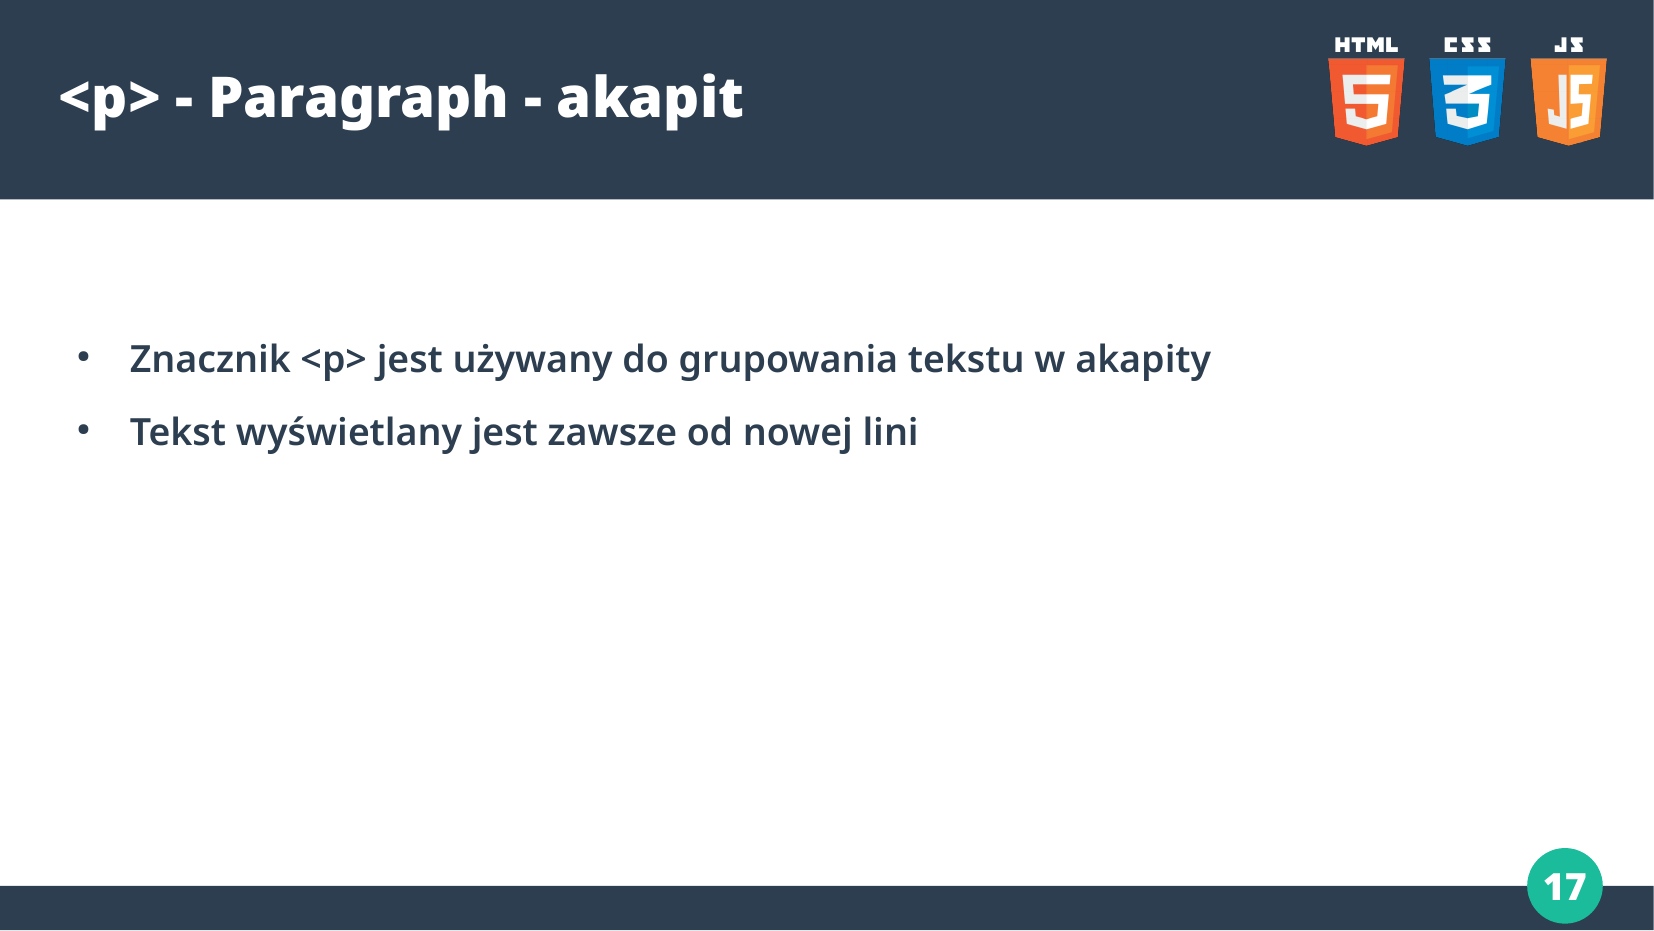

# <p> - Paragraph - akapit
Znacznik <p> jest używany do grupowania tekstu w akapity
Tekst wyświetlany jest zawsze od nowej lini